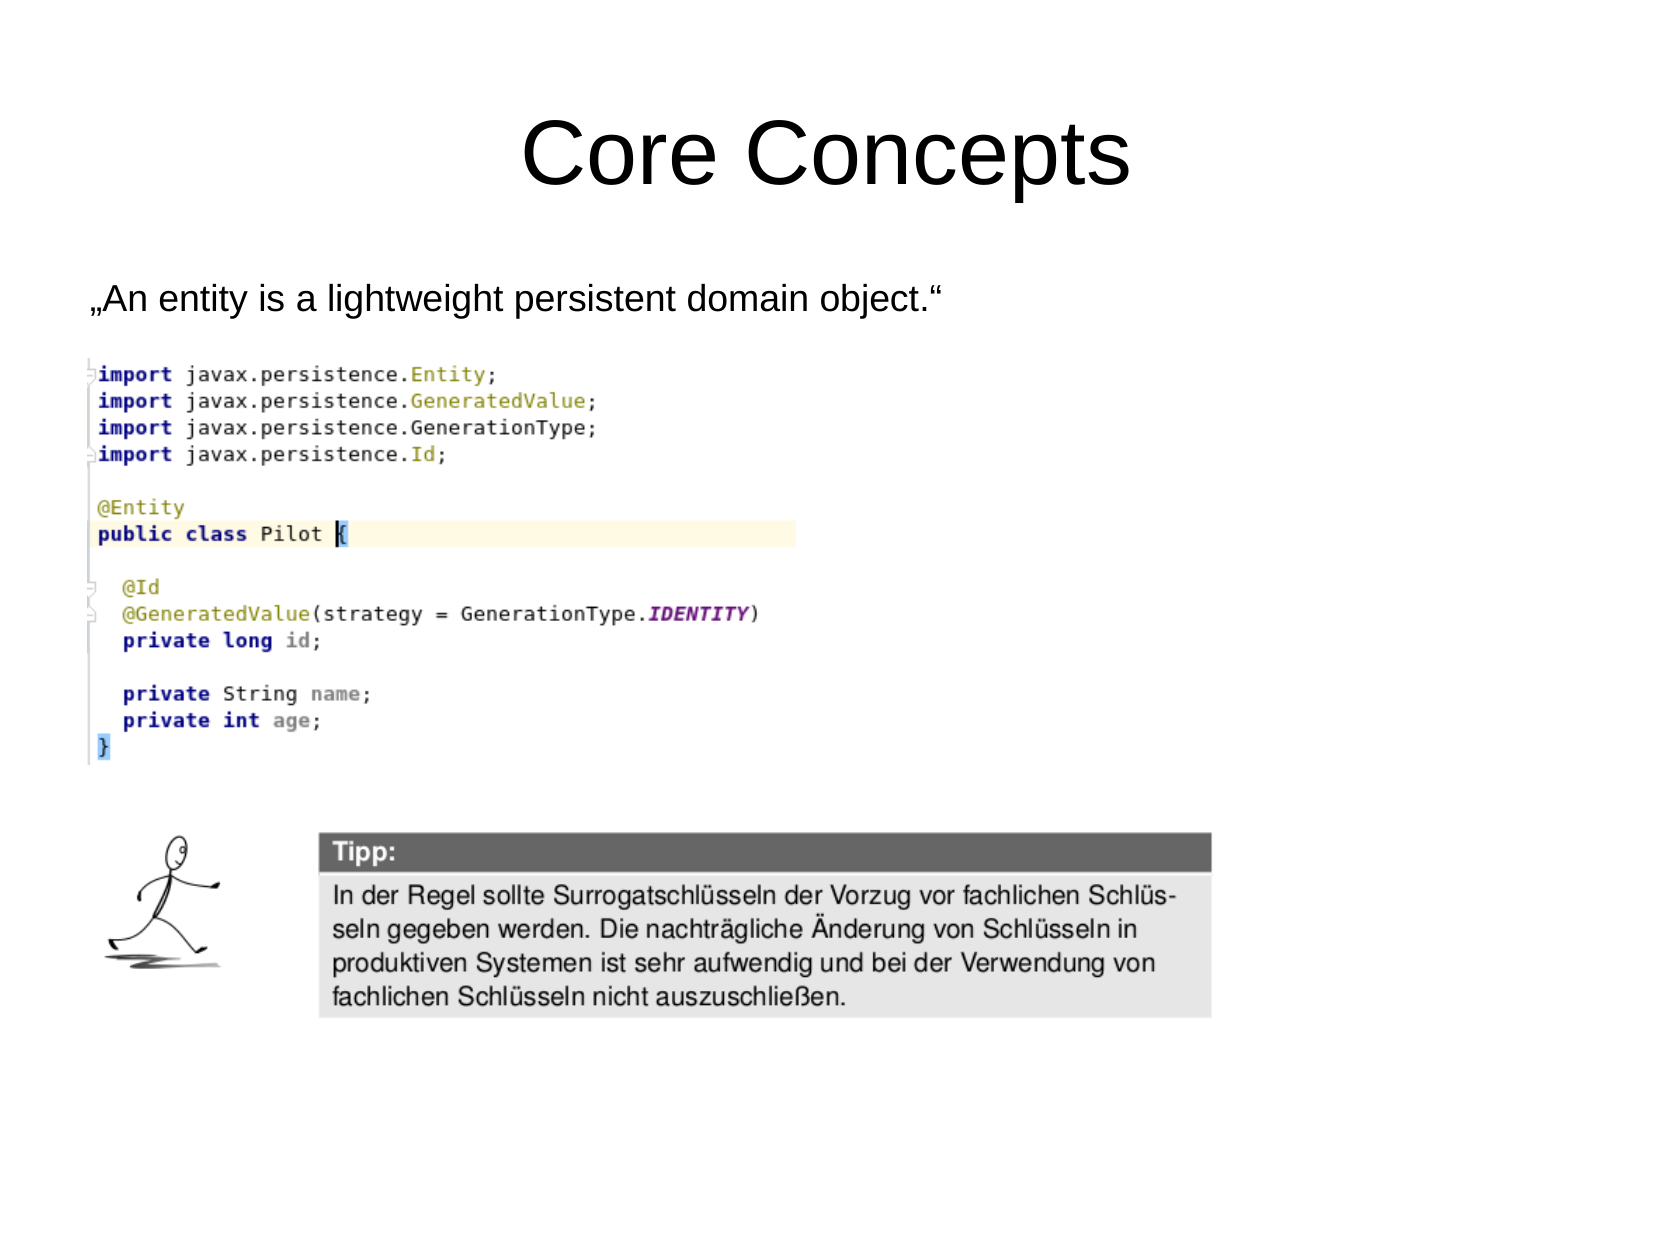

# Core Concepts
„An entity is a lightweight persistent domain object.“